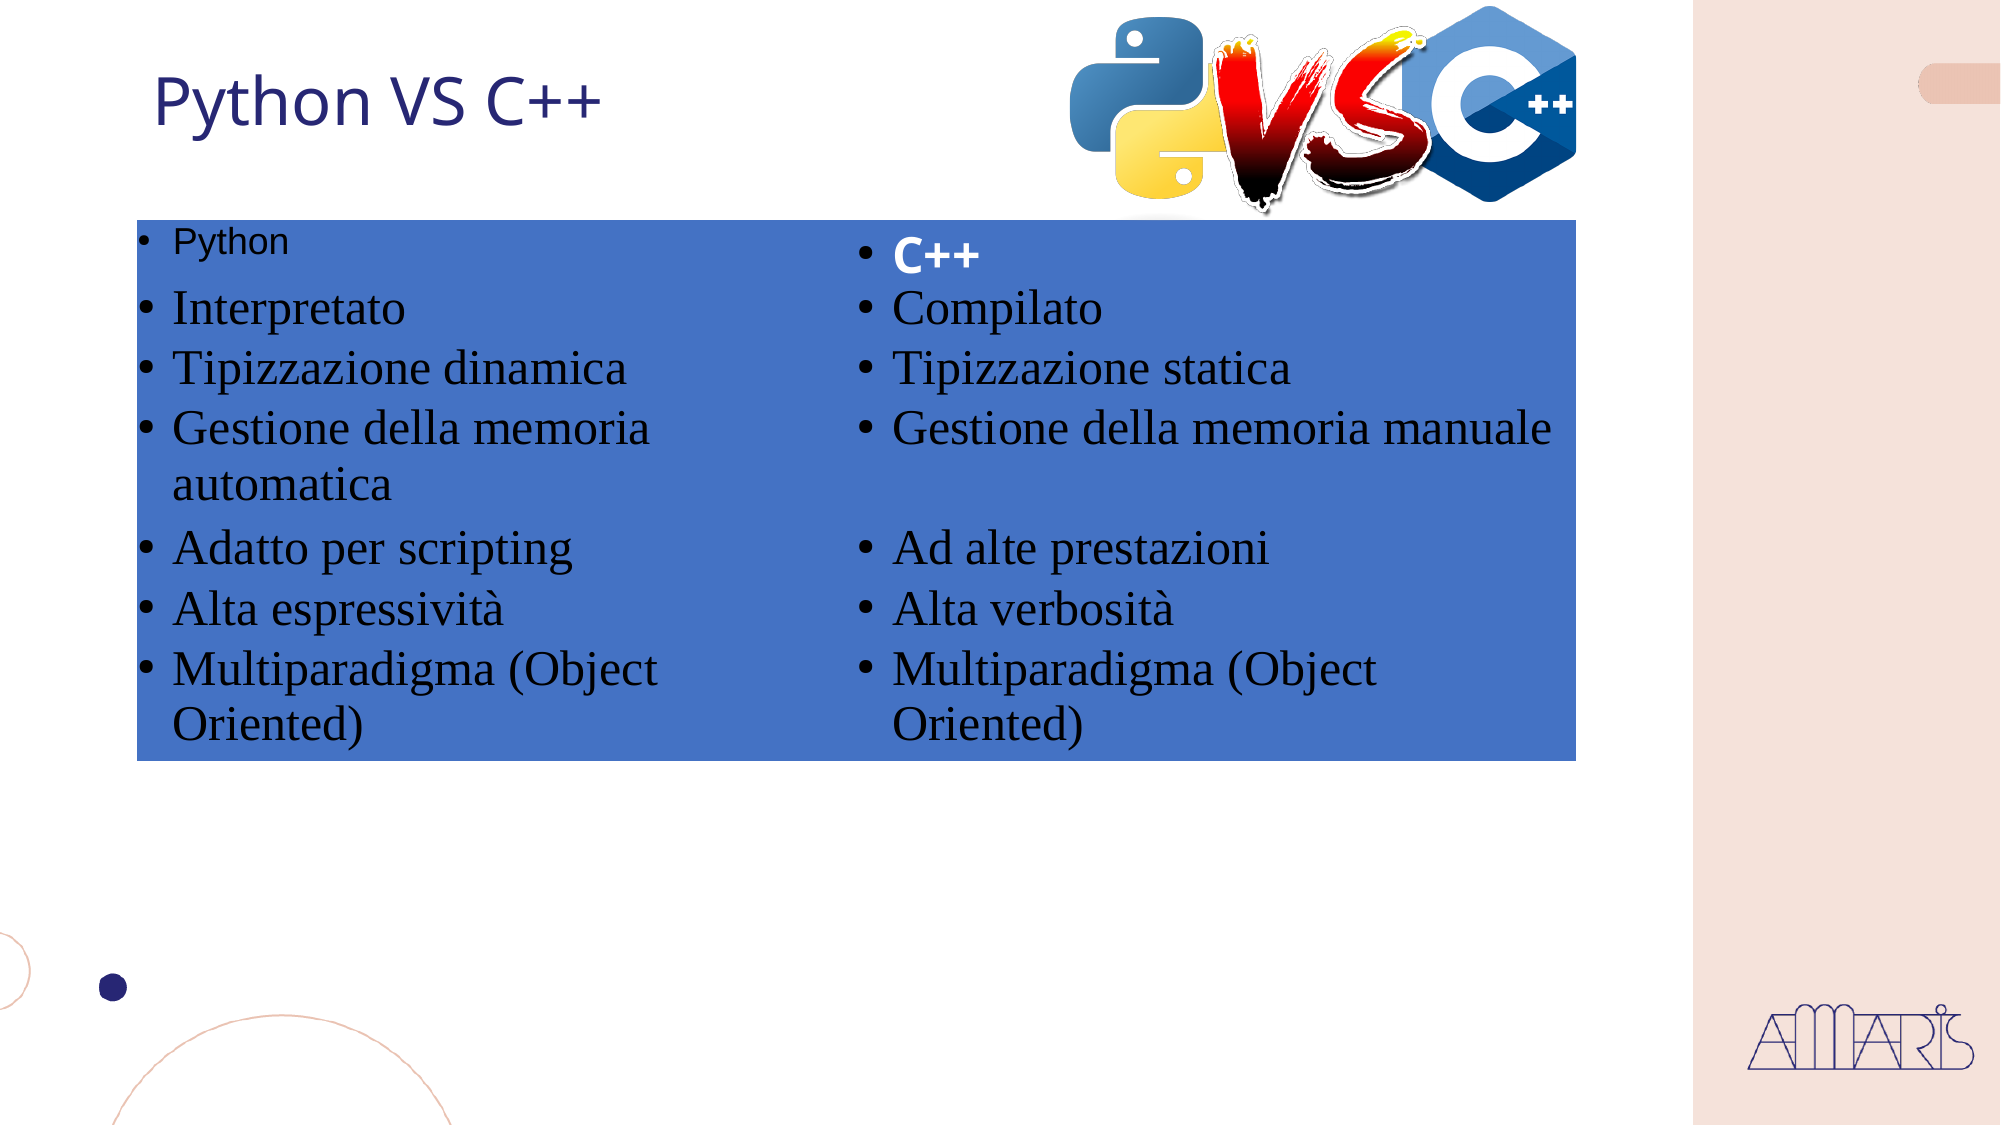

# Python VS C++
| Python | C++ |
| --- | --- |
| Interpretato | Compilato |
| Tipizzazione dinamica | Tipizzazione statica |
| Gestione della memoria automatica | Gestione della memoria manuale |
| Adatto per scripting | Ad alte prestazioni |
| Alta espressività | Alta verbosità |
| Multiparadigma (Object Oriented) | Multiparadigma (Object Oriented) |